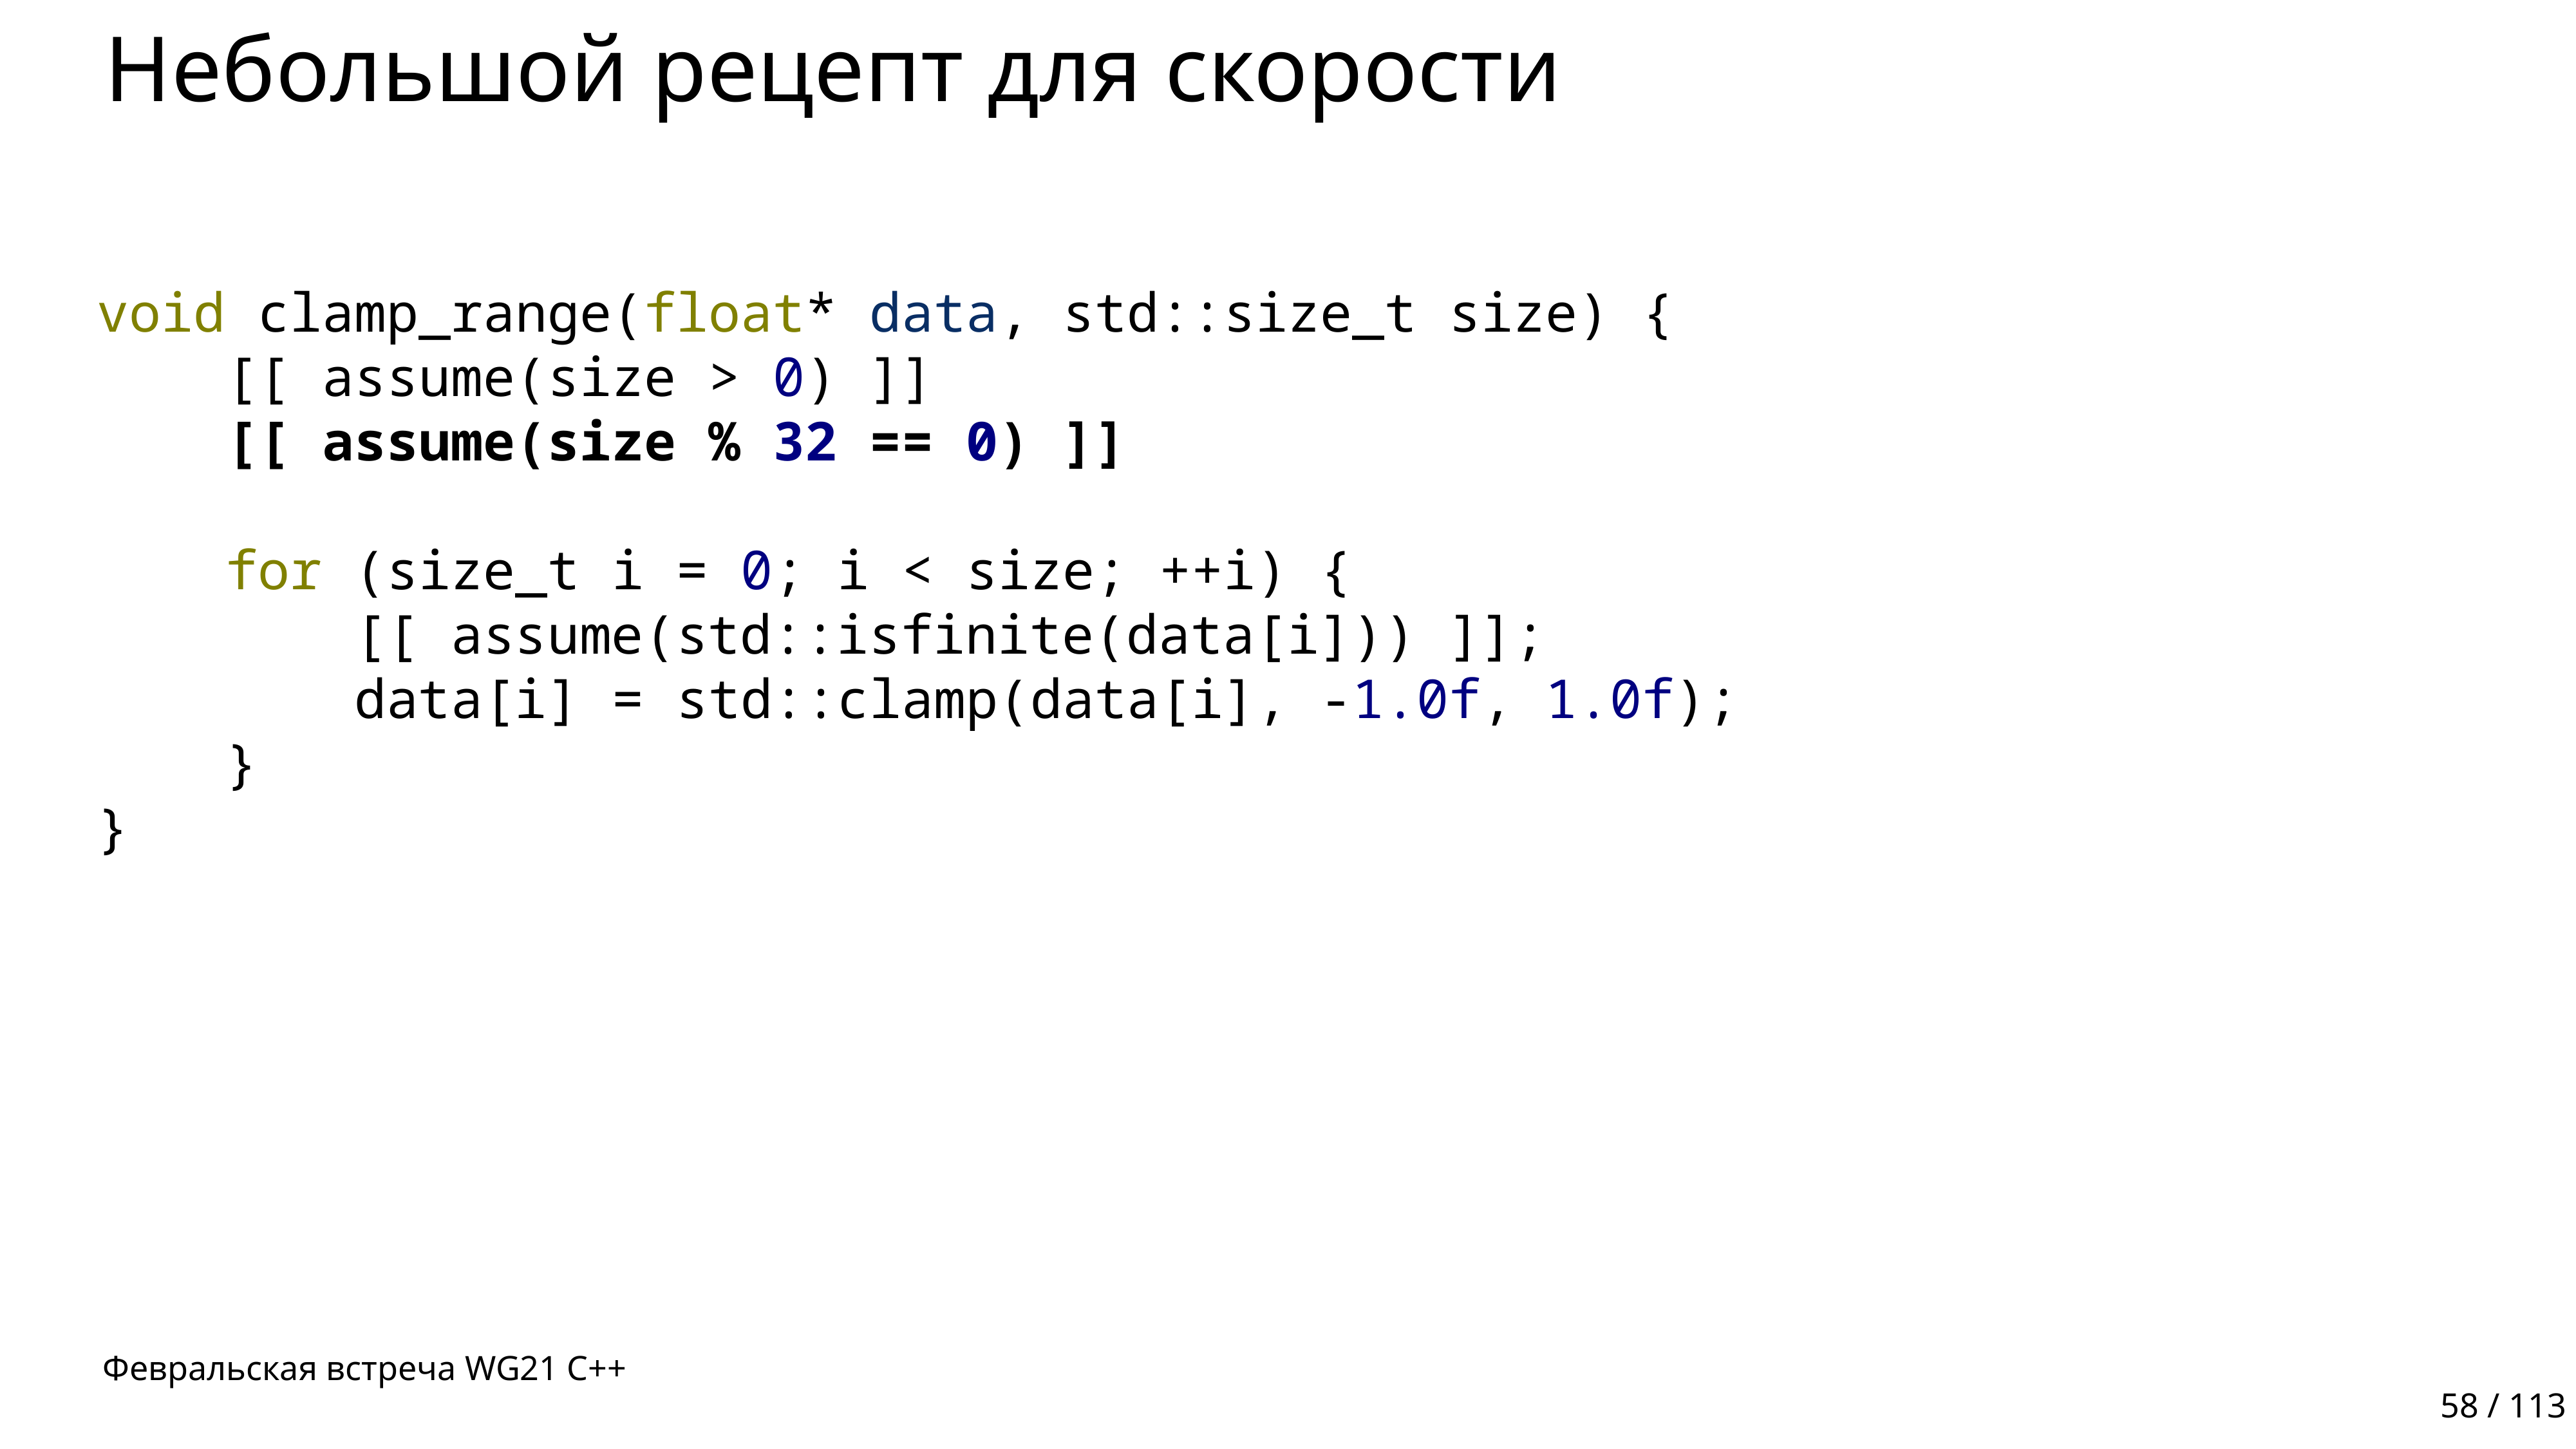

# Небольшой рецепт для скорости
void clamp_range(float* data, std::size_t size) {
 [[ assume(size > 0) ]]
 [[ assume(size % 32 == 0) ]]
 for (size_t i = 0; i < size; ++i) {
 [[ assume(std::isfinite(data[i])) ]];
 data[i] = std::clamp(data[i], -1.0f, 1.0f);
 }
}
Февральская встреча WG21 C++